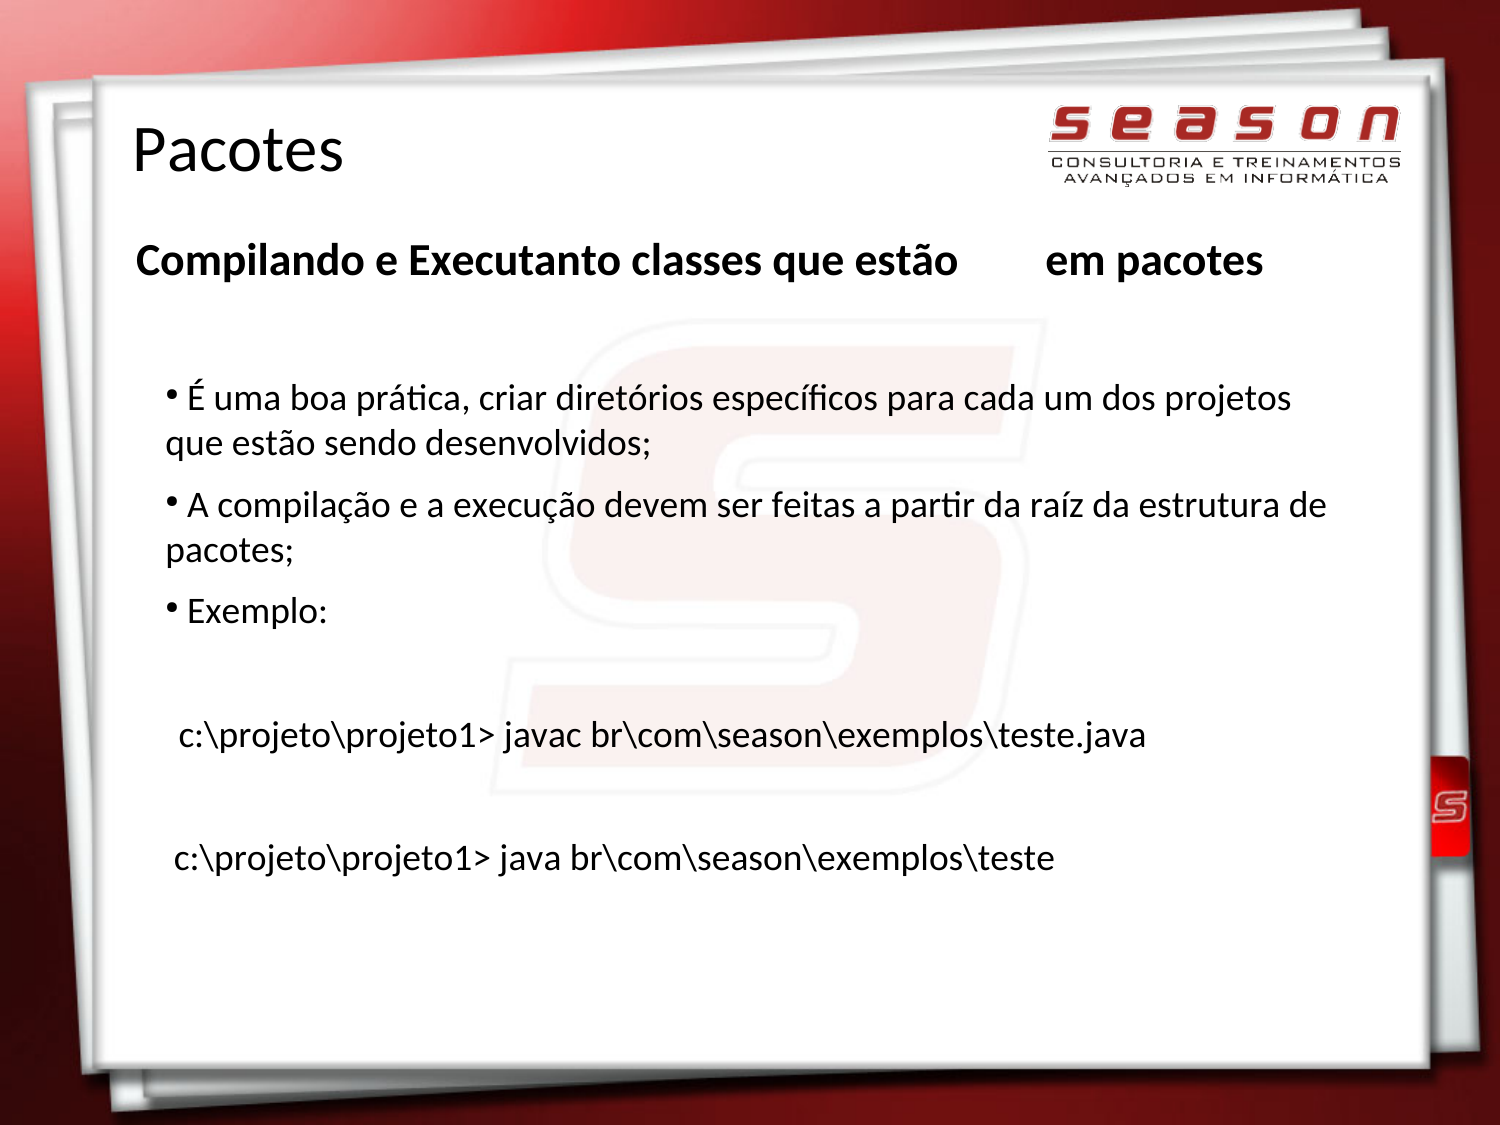

# Pacotes
Compilando e Executanto classes que estão 	 em pacotes
 É uma boa prática, criar diretórios específicos para cada um dos projetos que estão sendo desenvolvidos;
 A compilação e a execução devem ser feitas a partir da raíz da estrutura de pacotes;
 Exemplo:
c:\projeto\projeto1> javac br\com\season\exemplos\teste.java
 c:\projeto\projeto1> java br\com\season\exemplos\teste